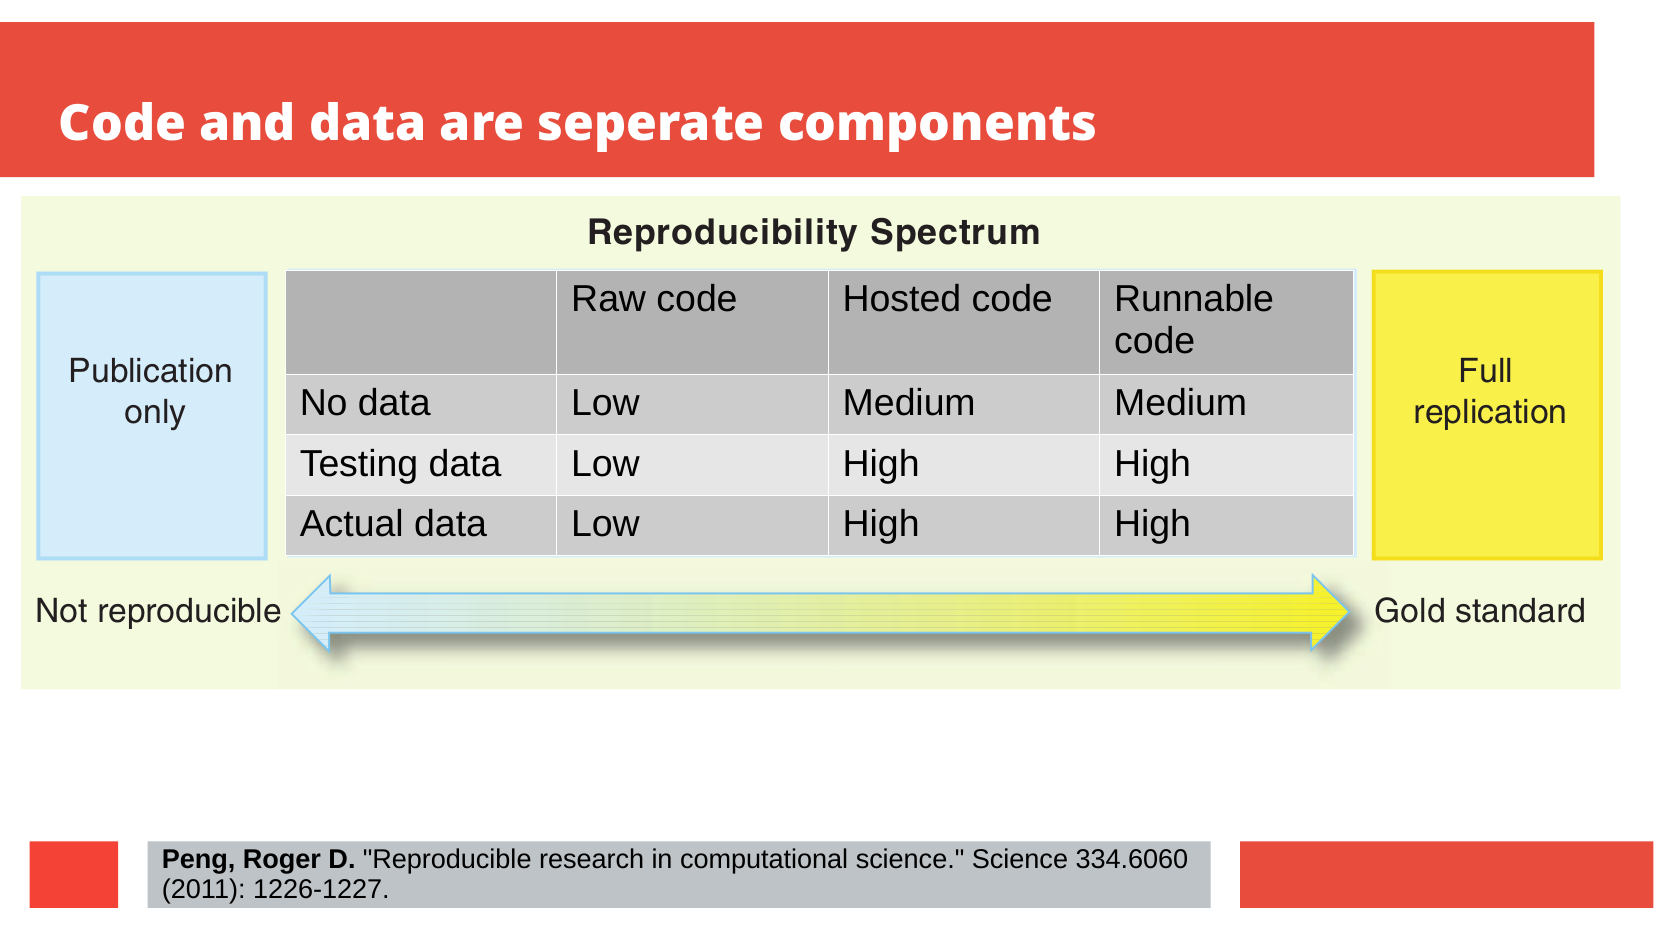

# Code and data are seperate components
| | Raw code | Hosted code | Runnable code |
| --- | --- | --- | --- |
| No data | Low | Medium | Medium |
| Testing data | Low | High | High |
| Actual data | Low | High | High |
Peng, Roger D. "Reproducible research in computational science." Science 334.6060 (2011): 1226-1227.